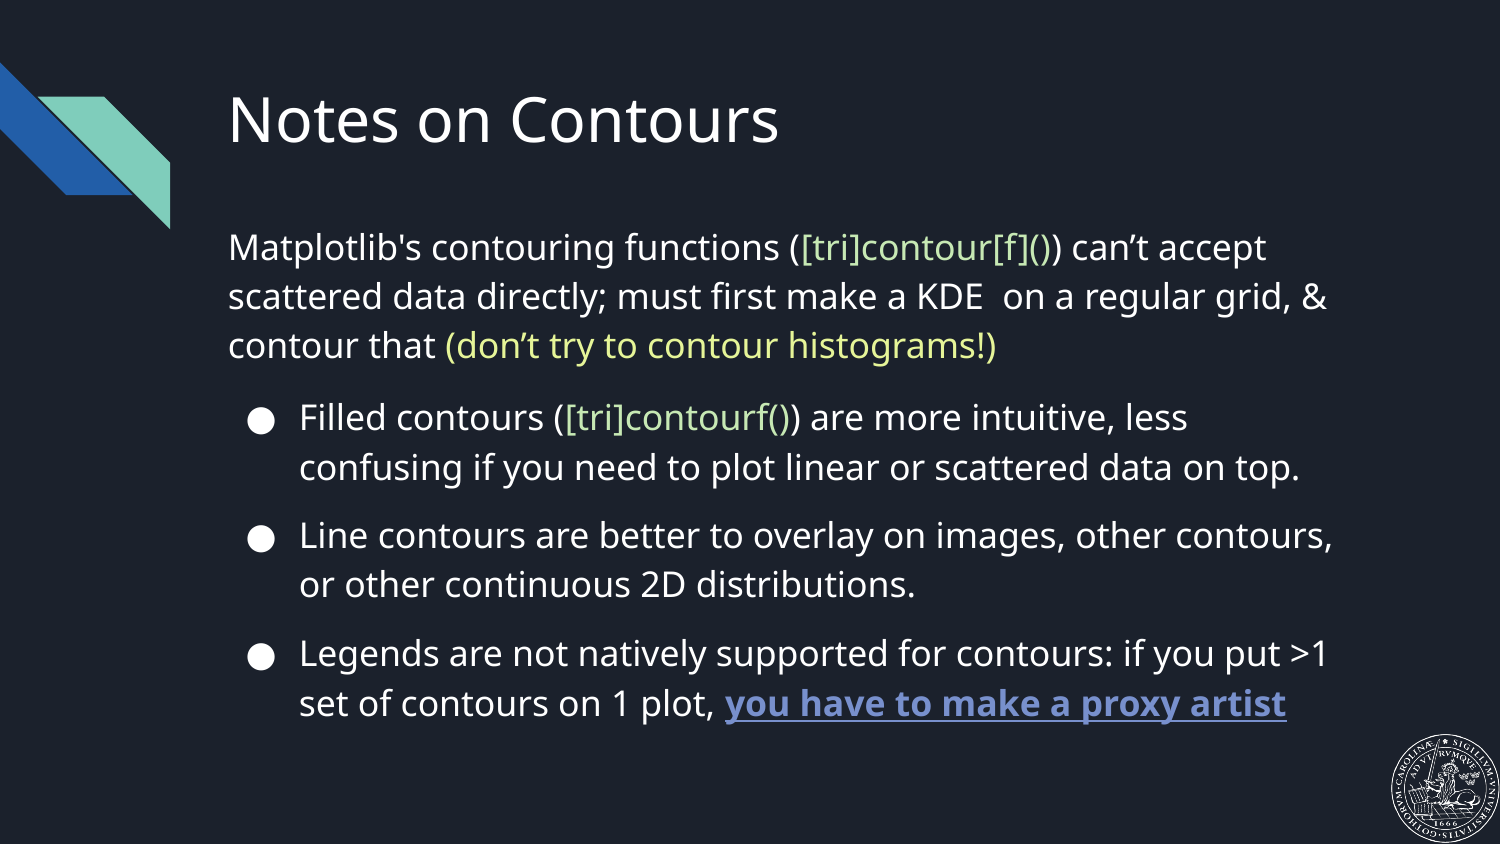

# Notes on Contours
Matplotlib's contouring functions ([tri]contour[f]()) can’t accept scattered data directly; must first make a KDE on a regular grid, & contour that (don’t try to contour histograms!)
Filled contours ([tri]contourf()) are more intuitive, less confusing if you need to plot linear or scattered data on top.
Line contours are better to overlay on images, other contours, or other continuous 2D distributions.
Legends are not natively supported for contours: if you put >1 set of contours on 1 plot, you have to make a proxy artist